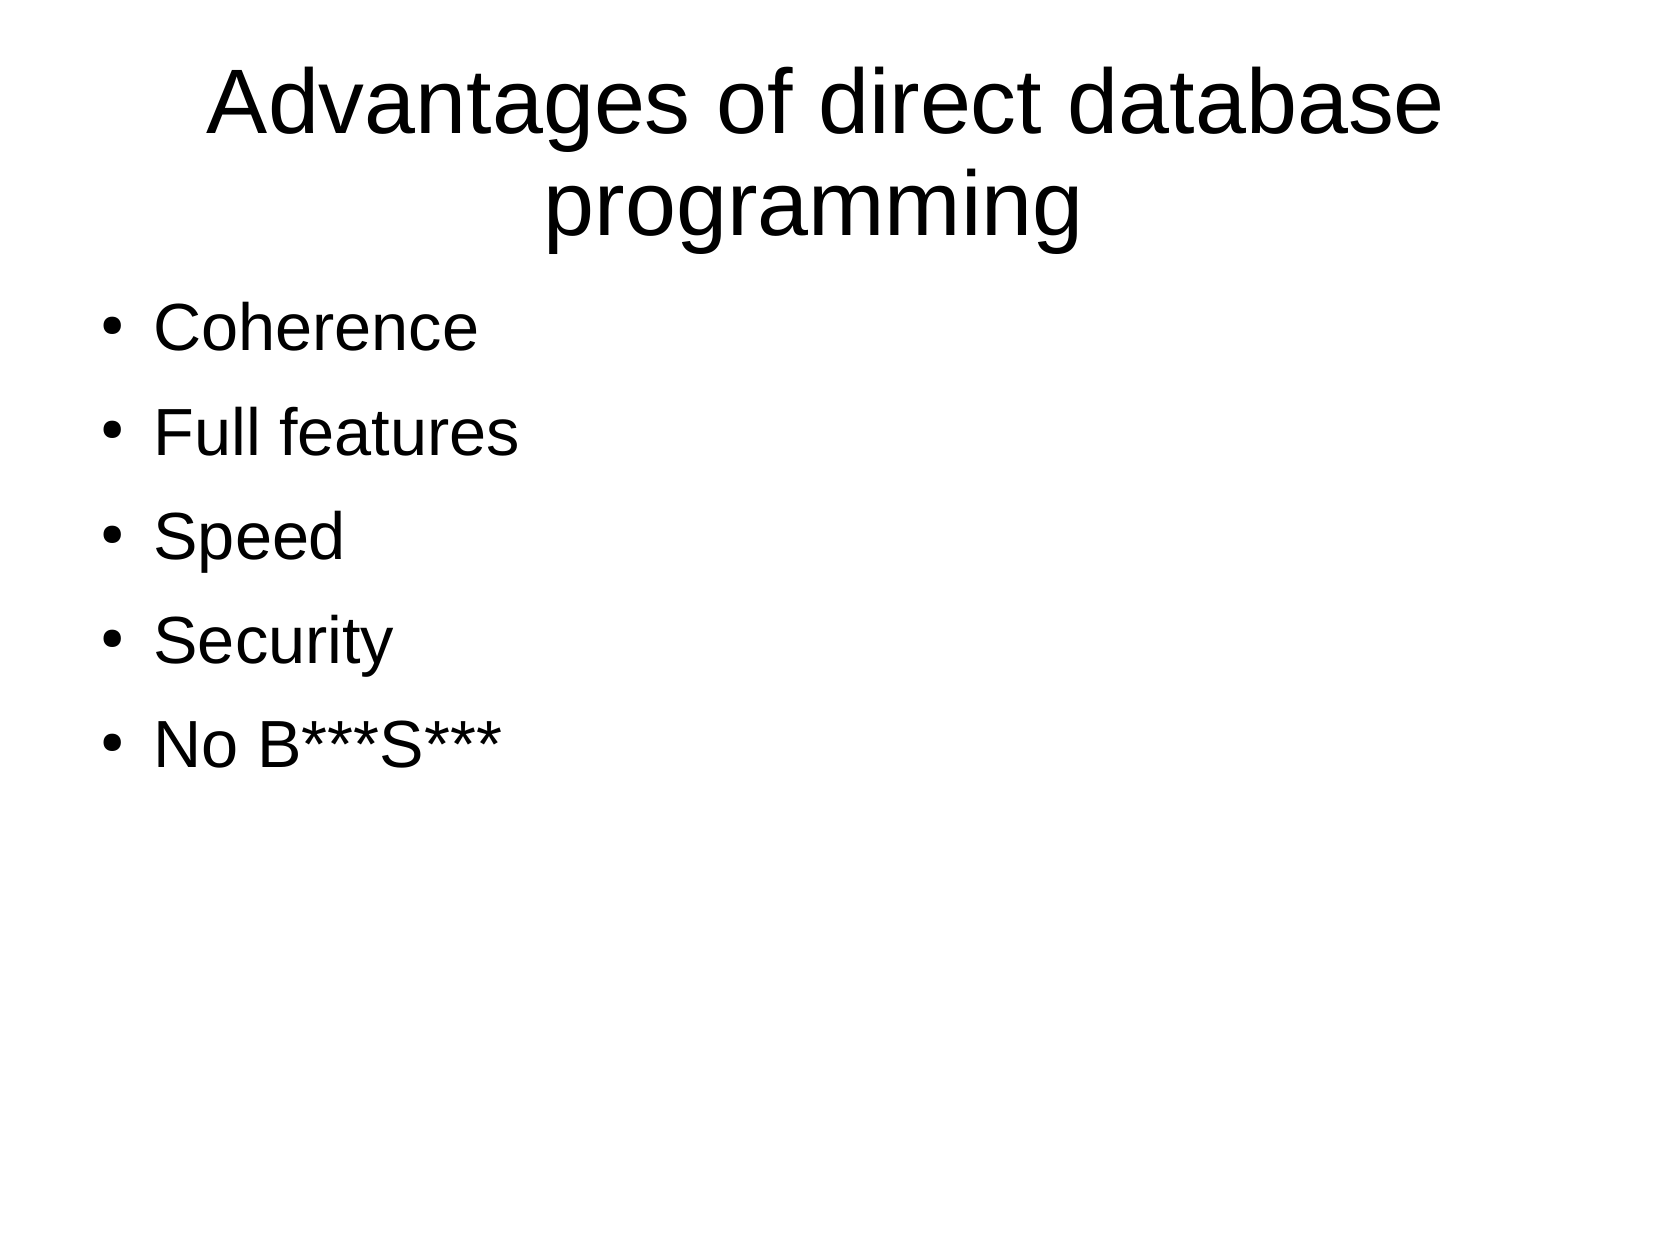

# Advantages of direct database programming
Coherence
Full features
Speed
Security
No B***S***